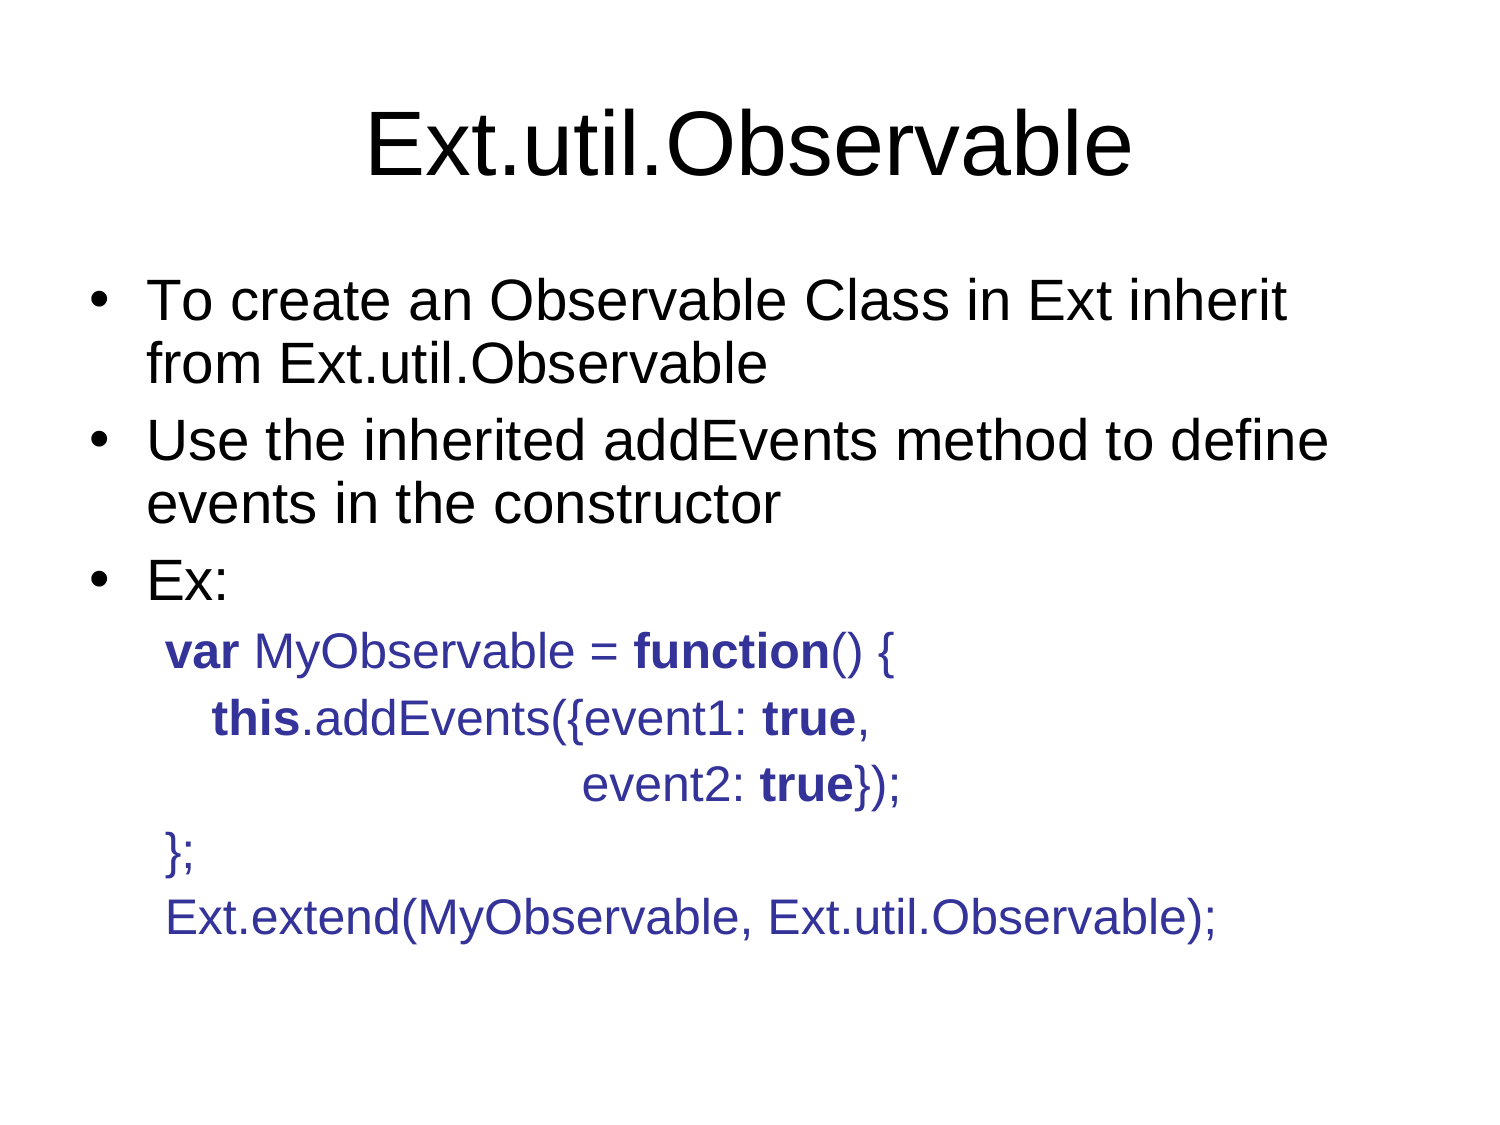

# Ext.util.Observable
To create an Observable Class in Ext inherit from Ext.util.Observable
Use the inherited addEvents method to define events in the constructor
Ex:
var MyObservable = function() {
	this.addEvents({event1: true,
				 event2: true});
};
Ext.extend(MyObservable, Ext.util.Observable);